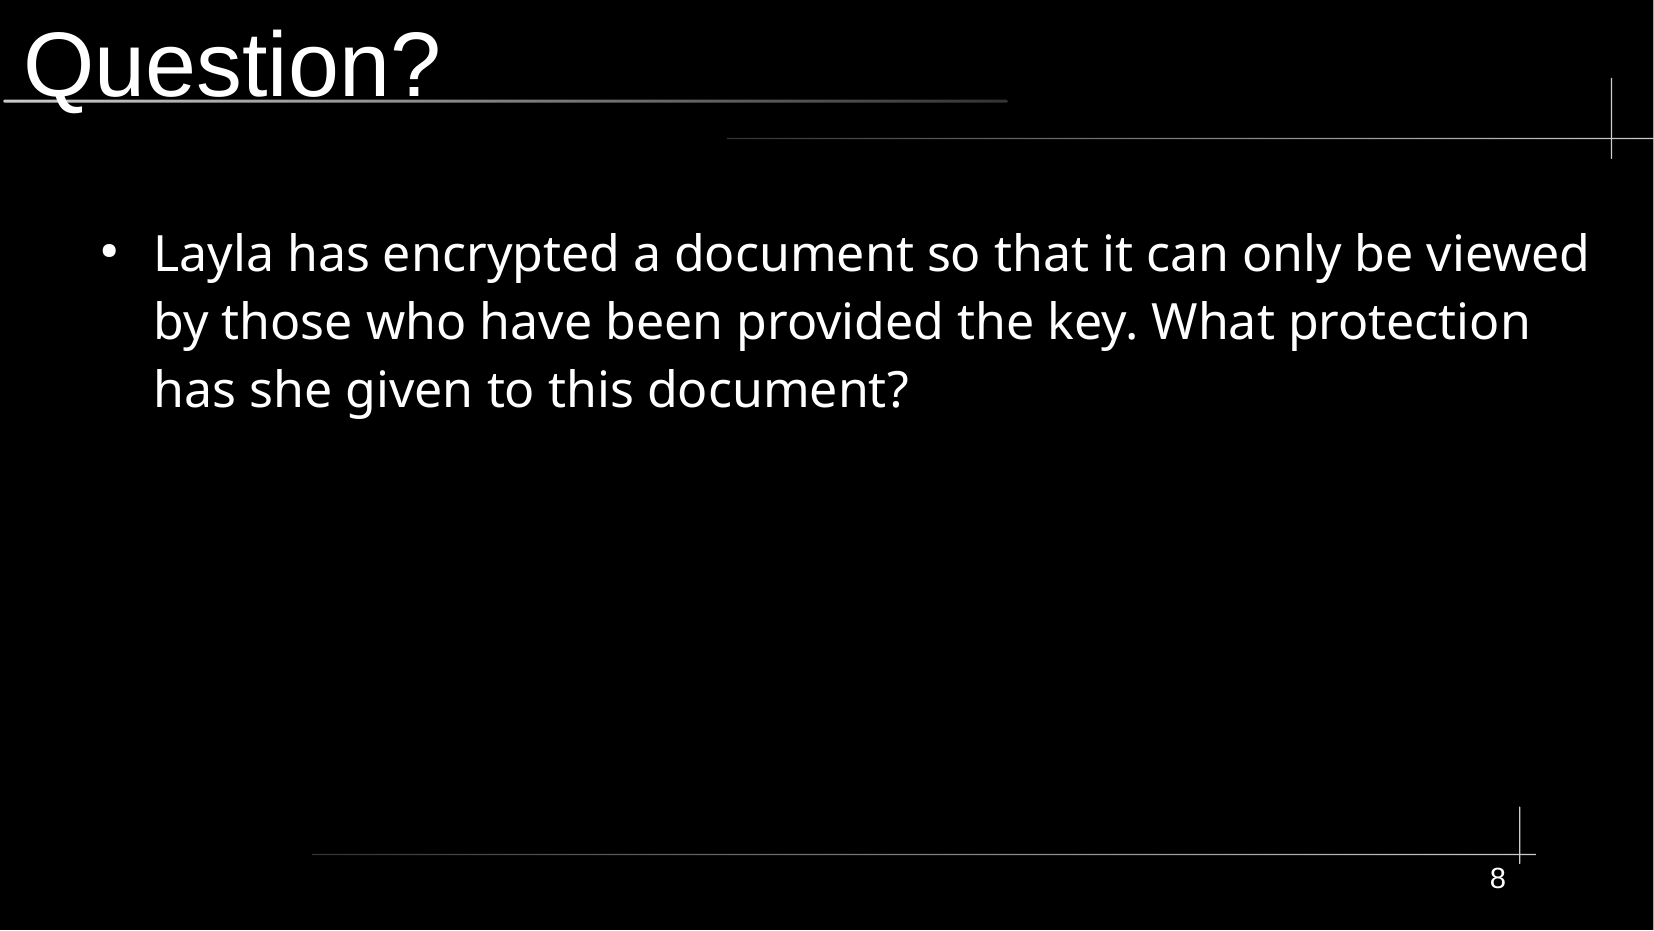

# Question?
Layla has encrypted a document so that it can only be viewed by those who have been provided the key. What protection has she given to this document?
8